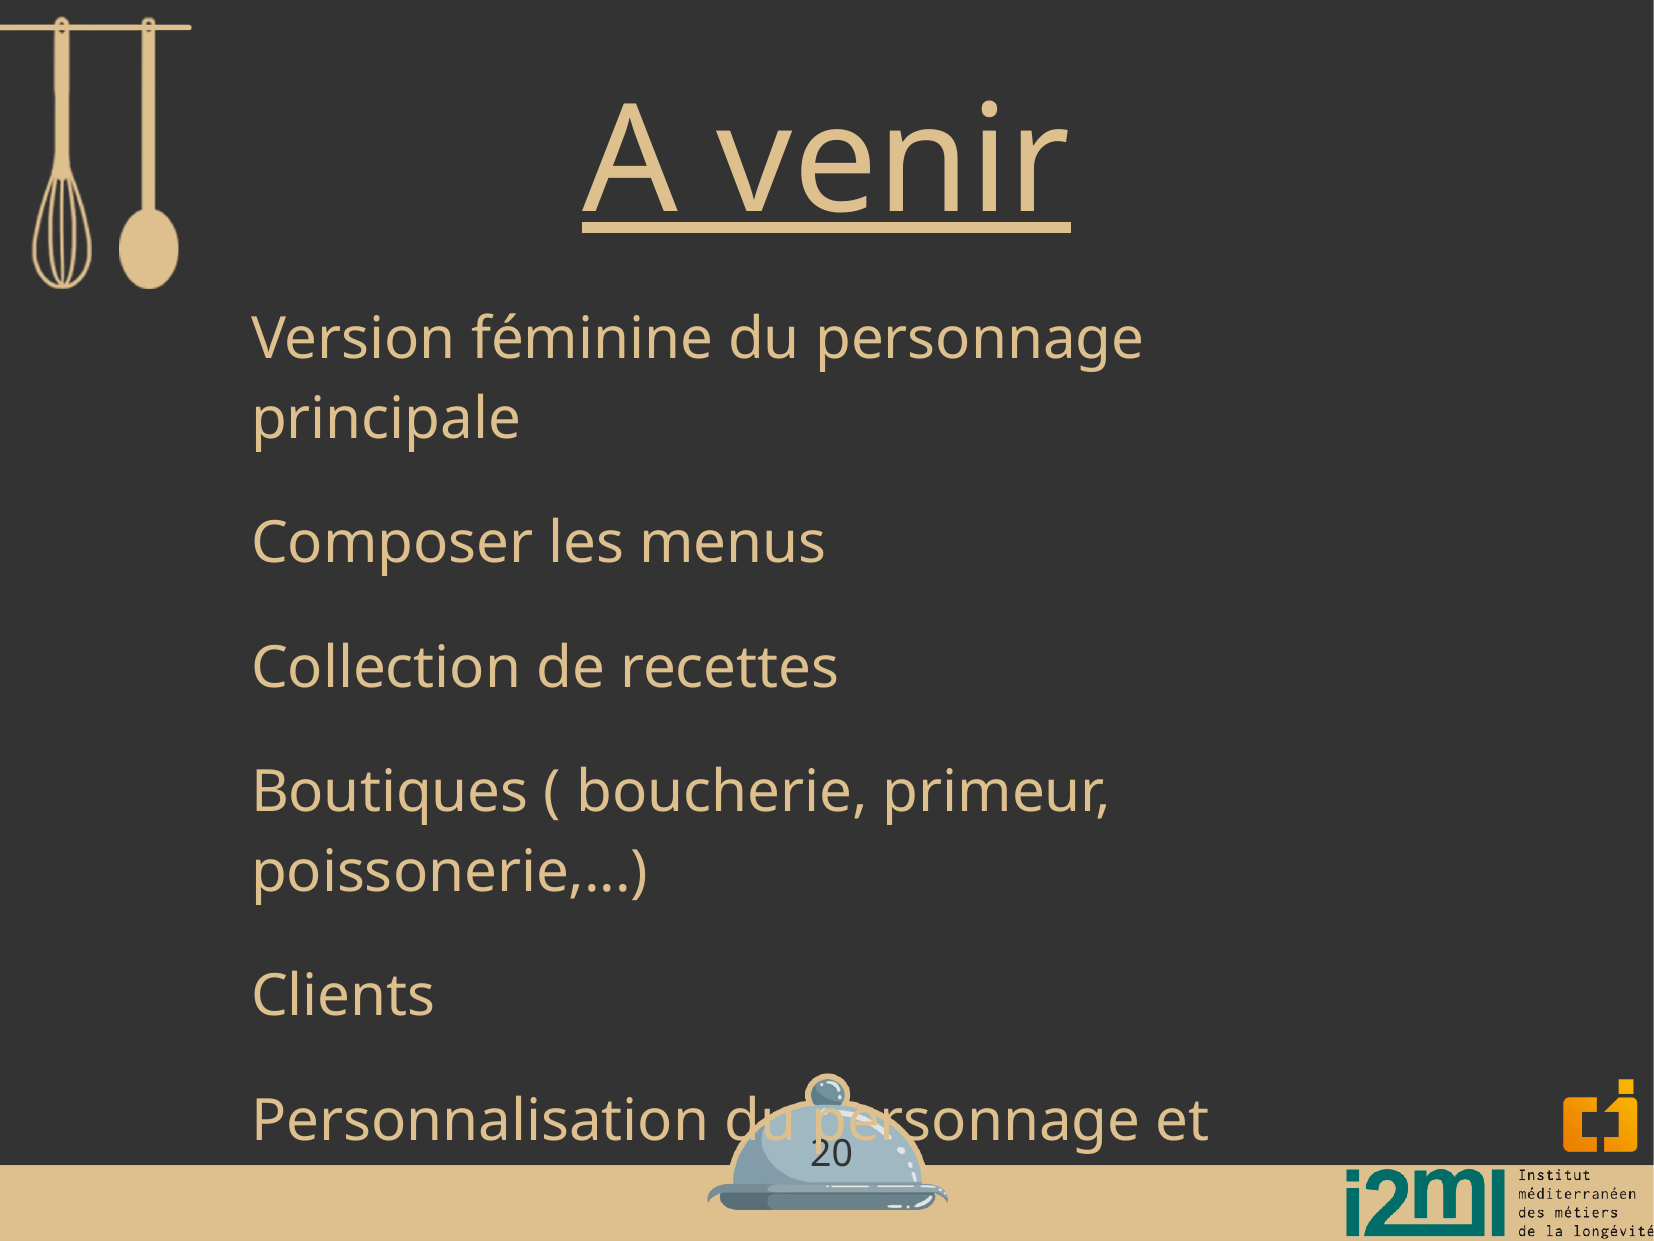

# A venir
Version féminine du personnage principale
Composer les menus
Collection de recettes
Boutiques ( boucherie, primeur, poissonerie,...)
Clients
Personnalisation du personnage et du restaurant
Système de compost